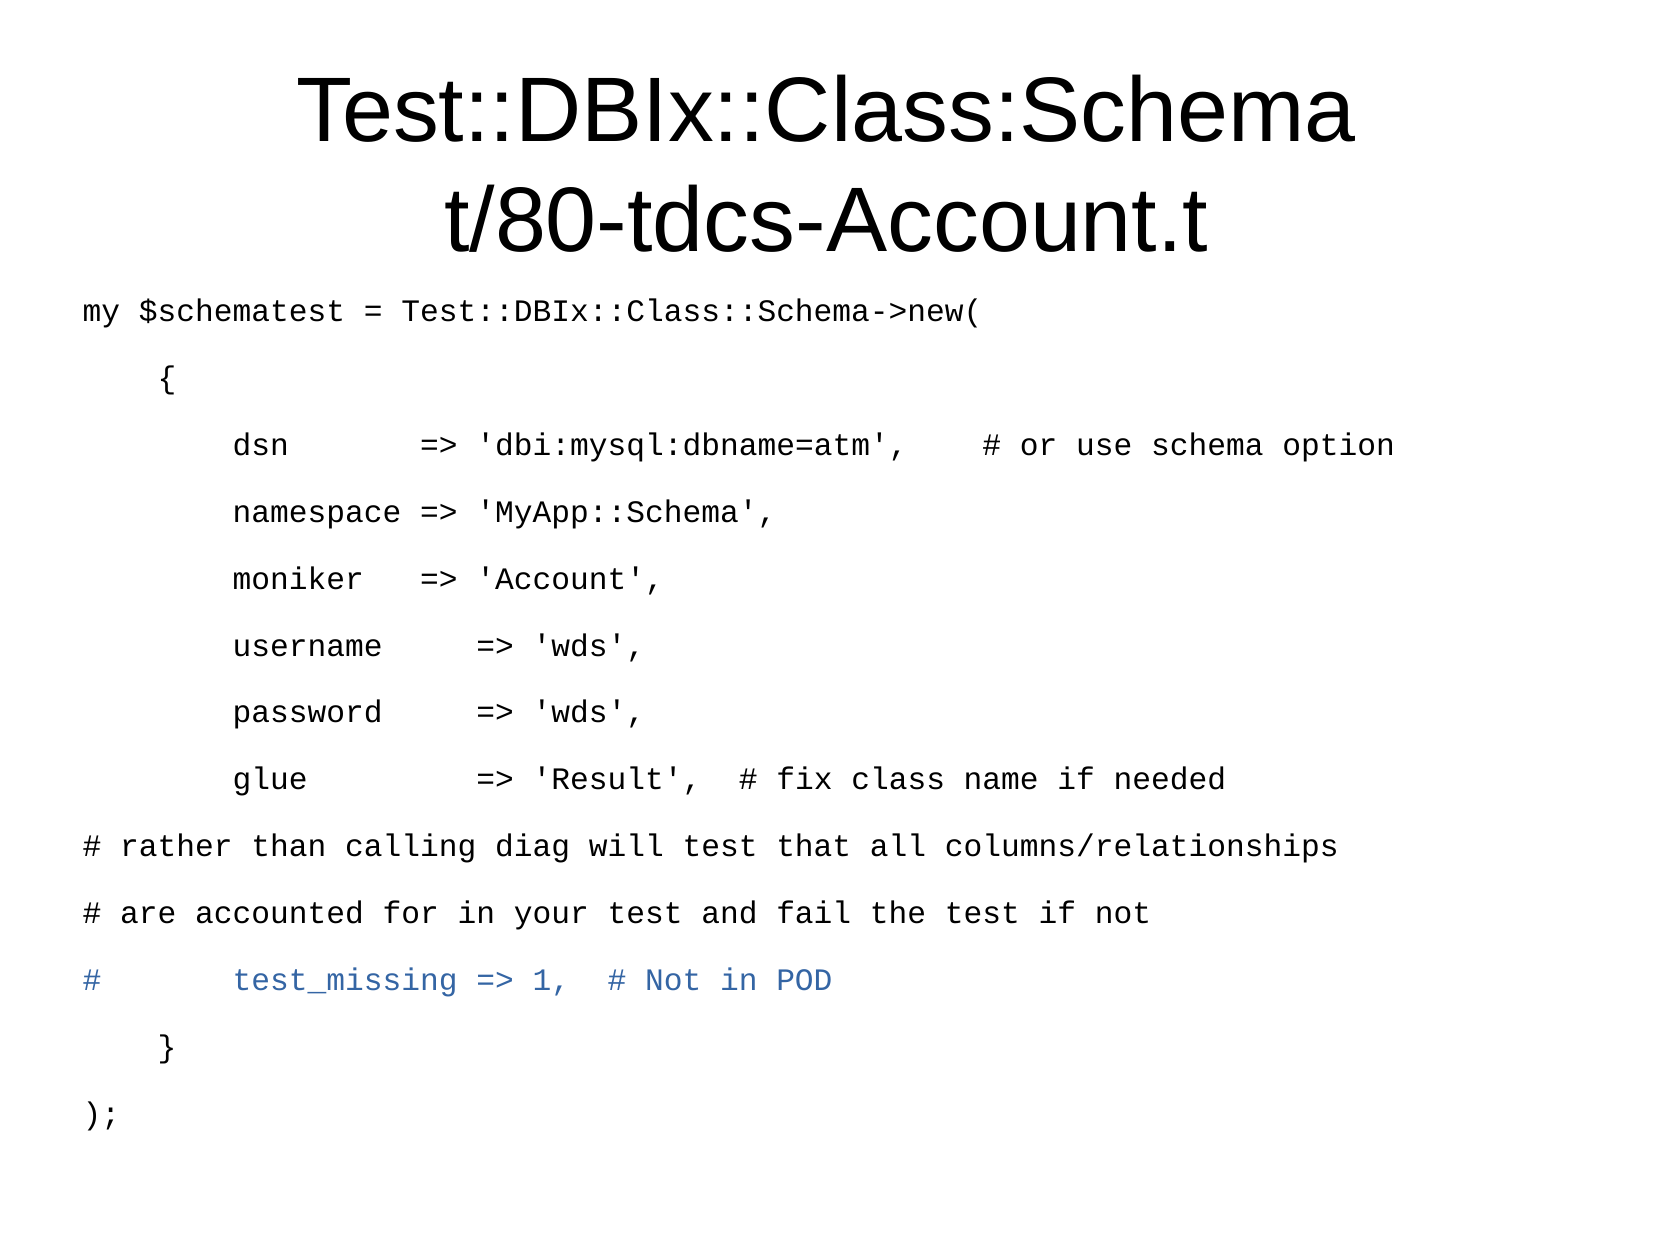

# Test::DBIx::Class:Schema t/80-tdcs-Account.t
my $schematest = Test::DBIx::Class::Schema->new(
 {
 dsn => 'dbi:mysql:dbname=atm', # or use schema option
 namespace => 'MyApp::Schema',
 moniker => 'Account',
 username => 'wds',
 password => 'wds',
 glue => 'Result', # fix class name if needed
# rather than calling diag will test that all columns/relationships
# are accounted for in your test and fail the test if not
# test_missing => 1, # Not in POD
 }
);